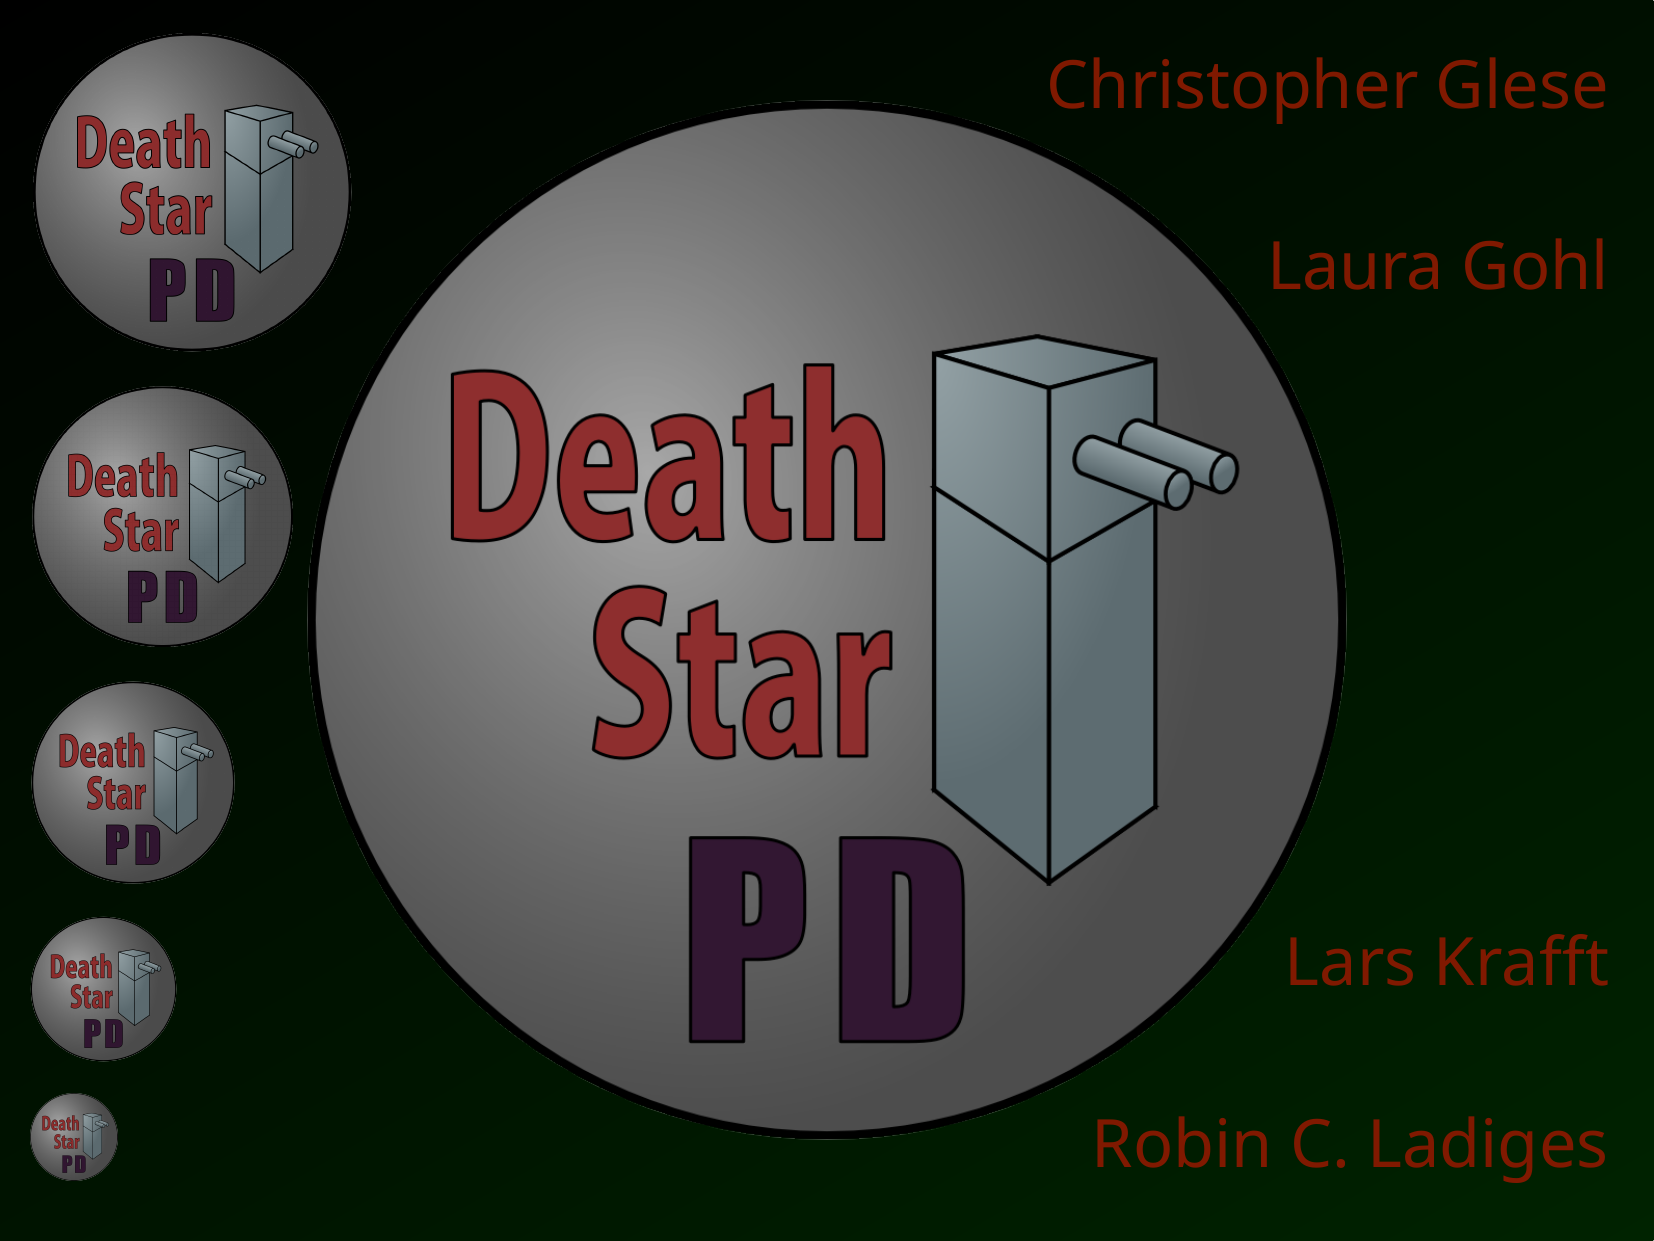

Christopher Glese
Laura Gohl
Lars Krafft
Robin C. Ladiges